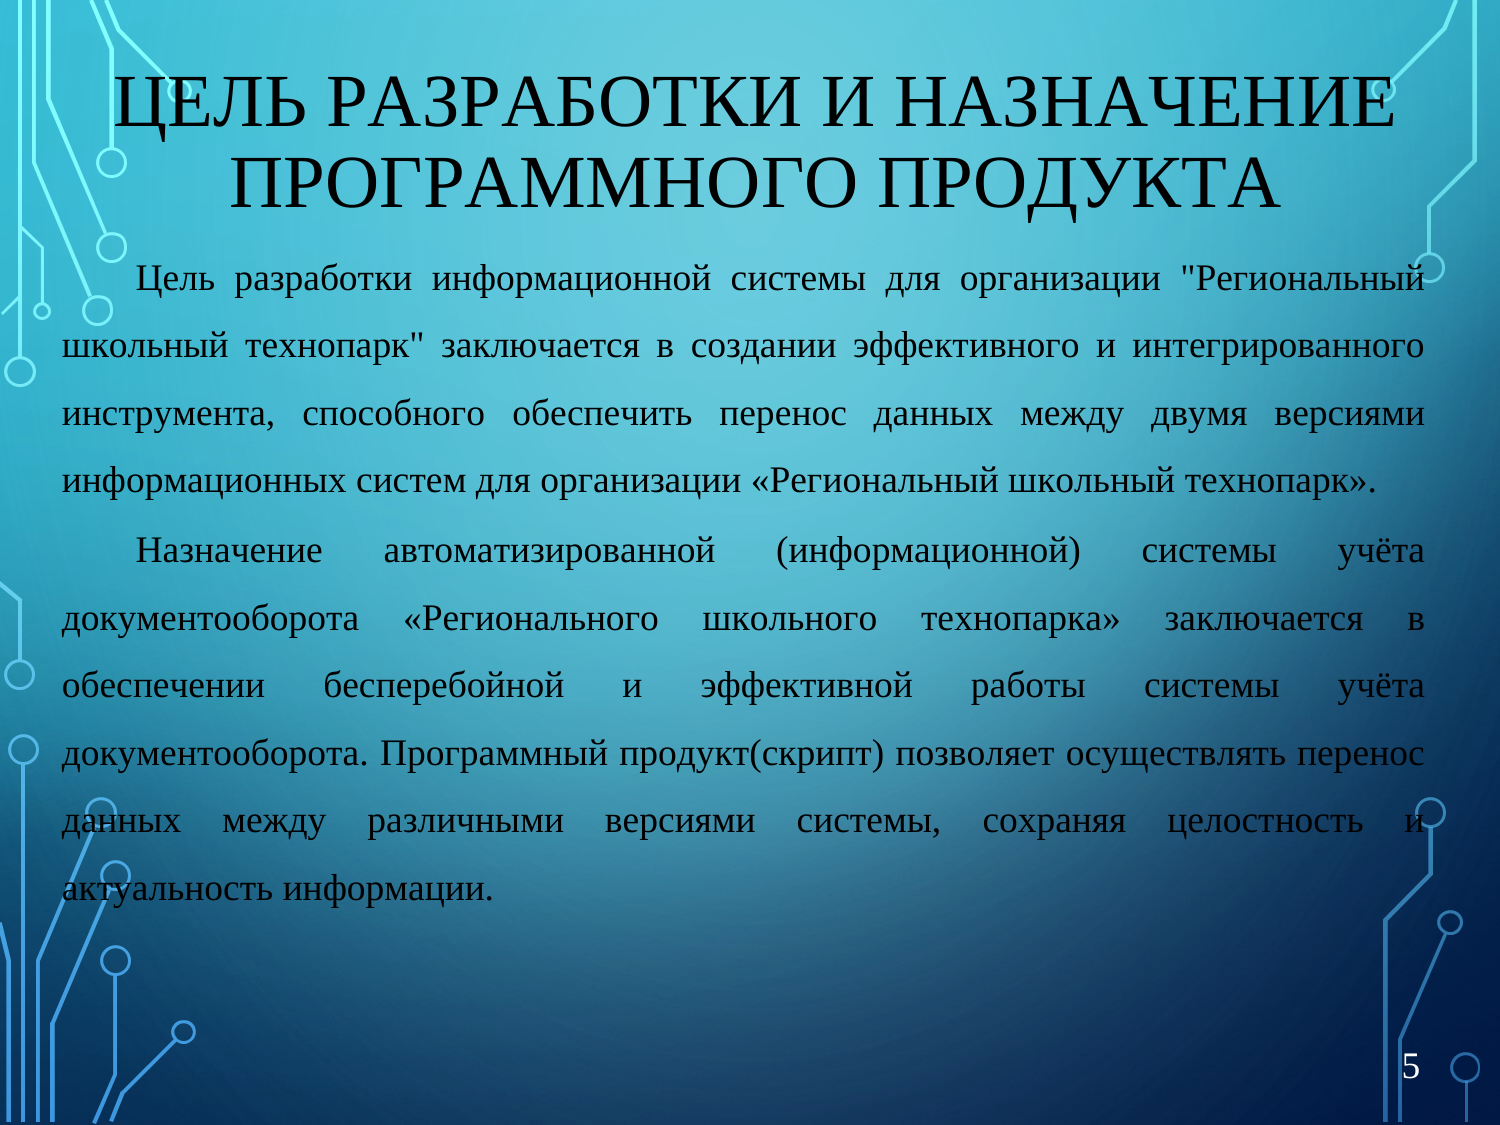

ЦЕЛЬ РАЗРАБОТКИ И НАЗНАЧЕНИЕ ПРОГРАММНОГО ПРОДУКТА
Цель разработки информационной системы для организации "Региональный школьный технопарк" заключается в создании эффективного и интегрированного инструмента, способного обеспечить перенос данных между двумя версиями информационных систем для организации «Региональный школьный технопарк».
	Назначение автоматизированной (информационной) системы учёта документооборота «Регионального школьного технопарка» заключается в обеспечении бесперебойной и эффективной работы системы учёта документооборота. Программный продукт(скрипт) позволяет осуществлять перенос данных между различными версиями системы, сохраняя целостность и актуальность информации.